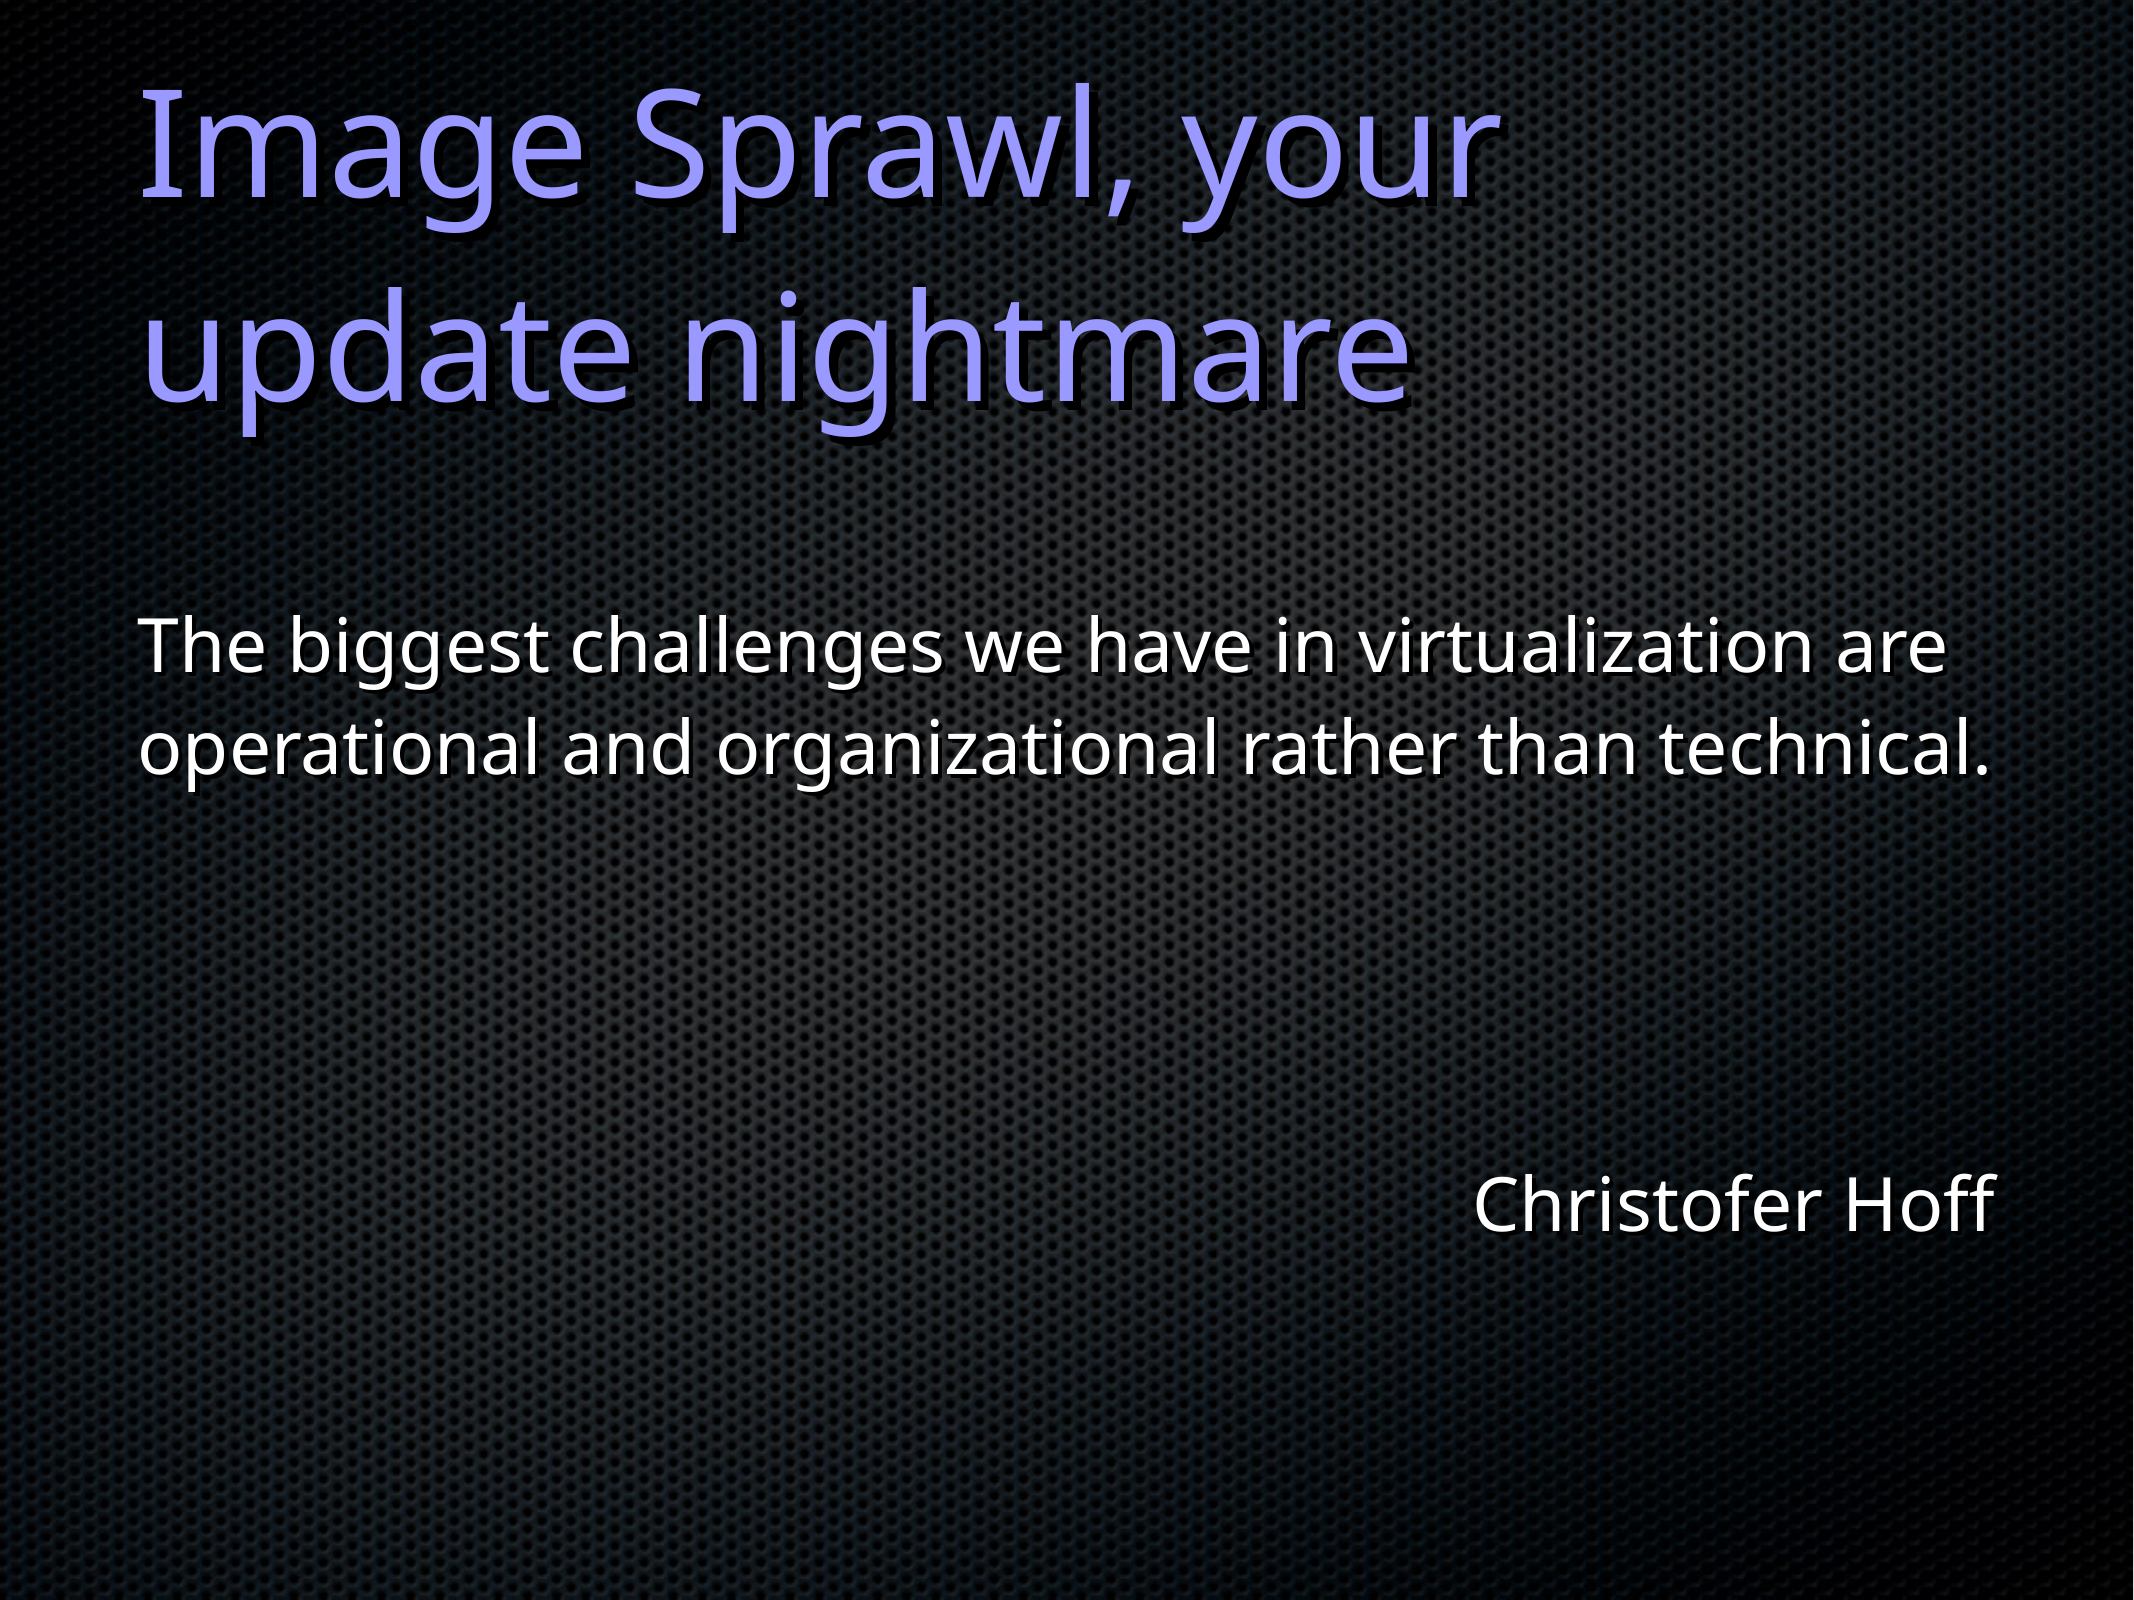

# Image Sprawl, your update nightmare
The biggest challenges we have in virtualization are operational and organizational rather than technical.
 Christofer Hoff